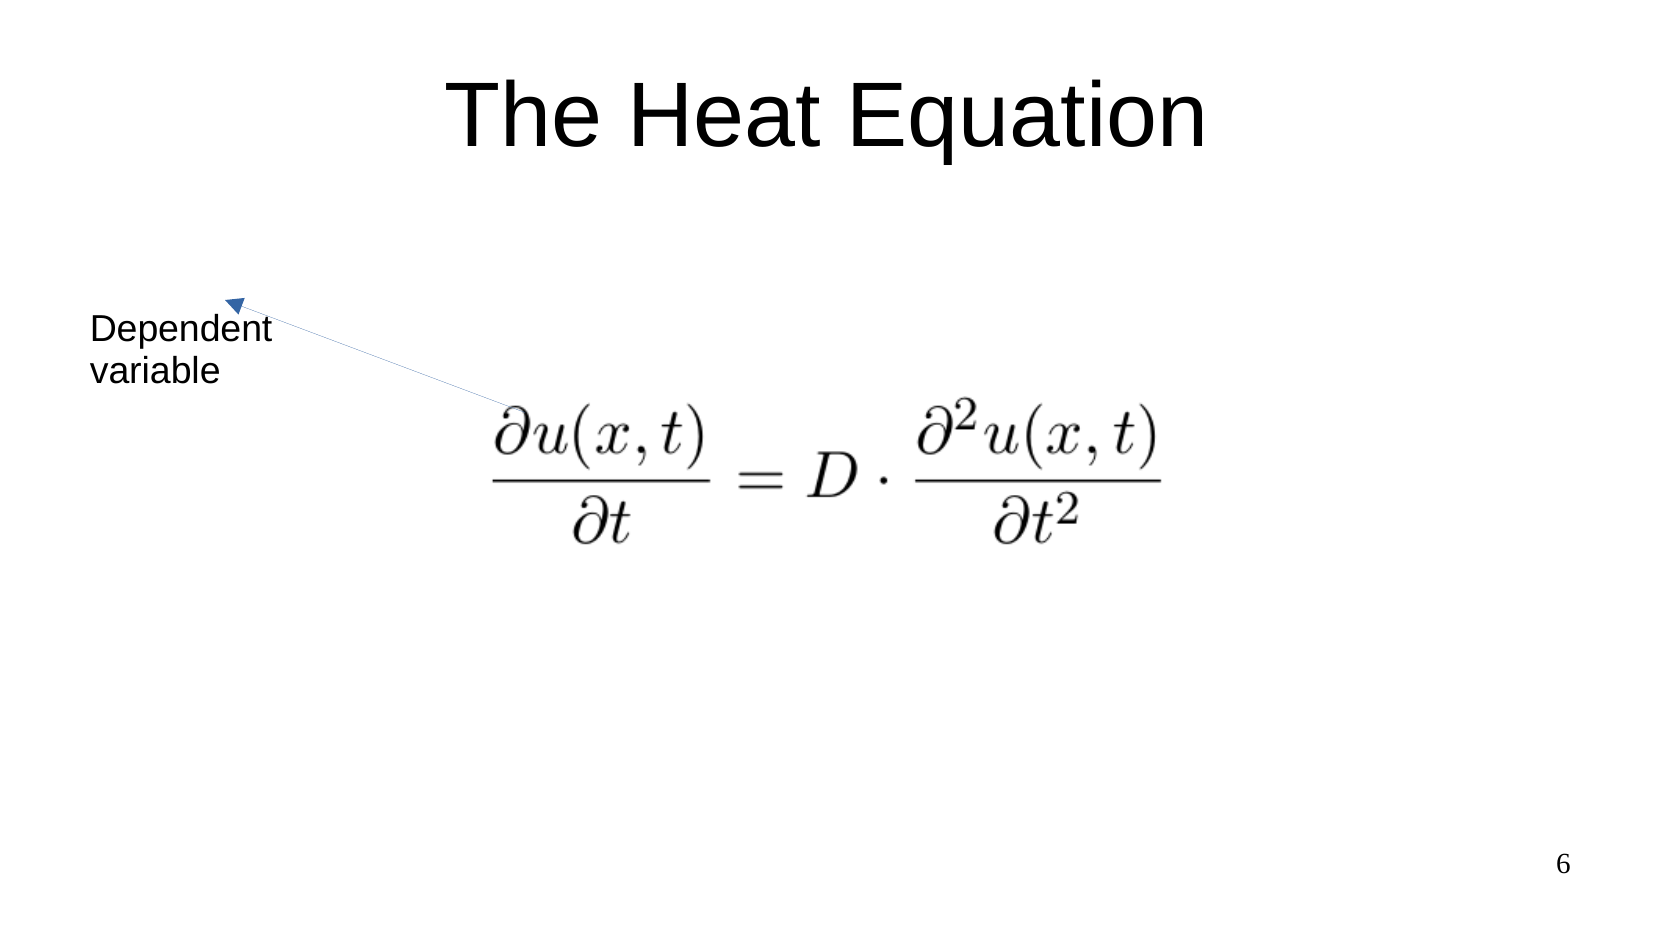

# The Heat Equation
Dependent
variable
6